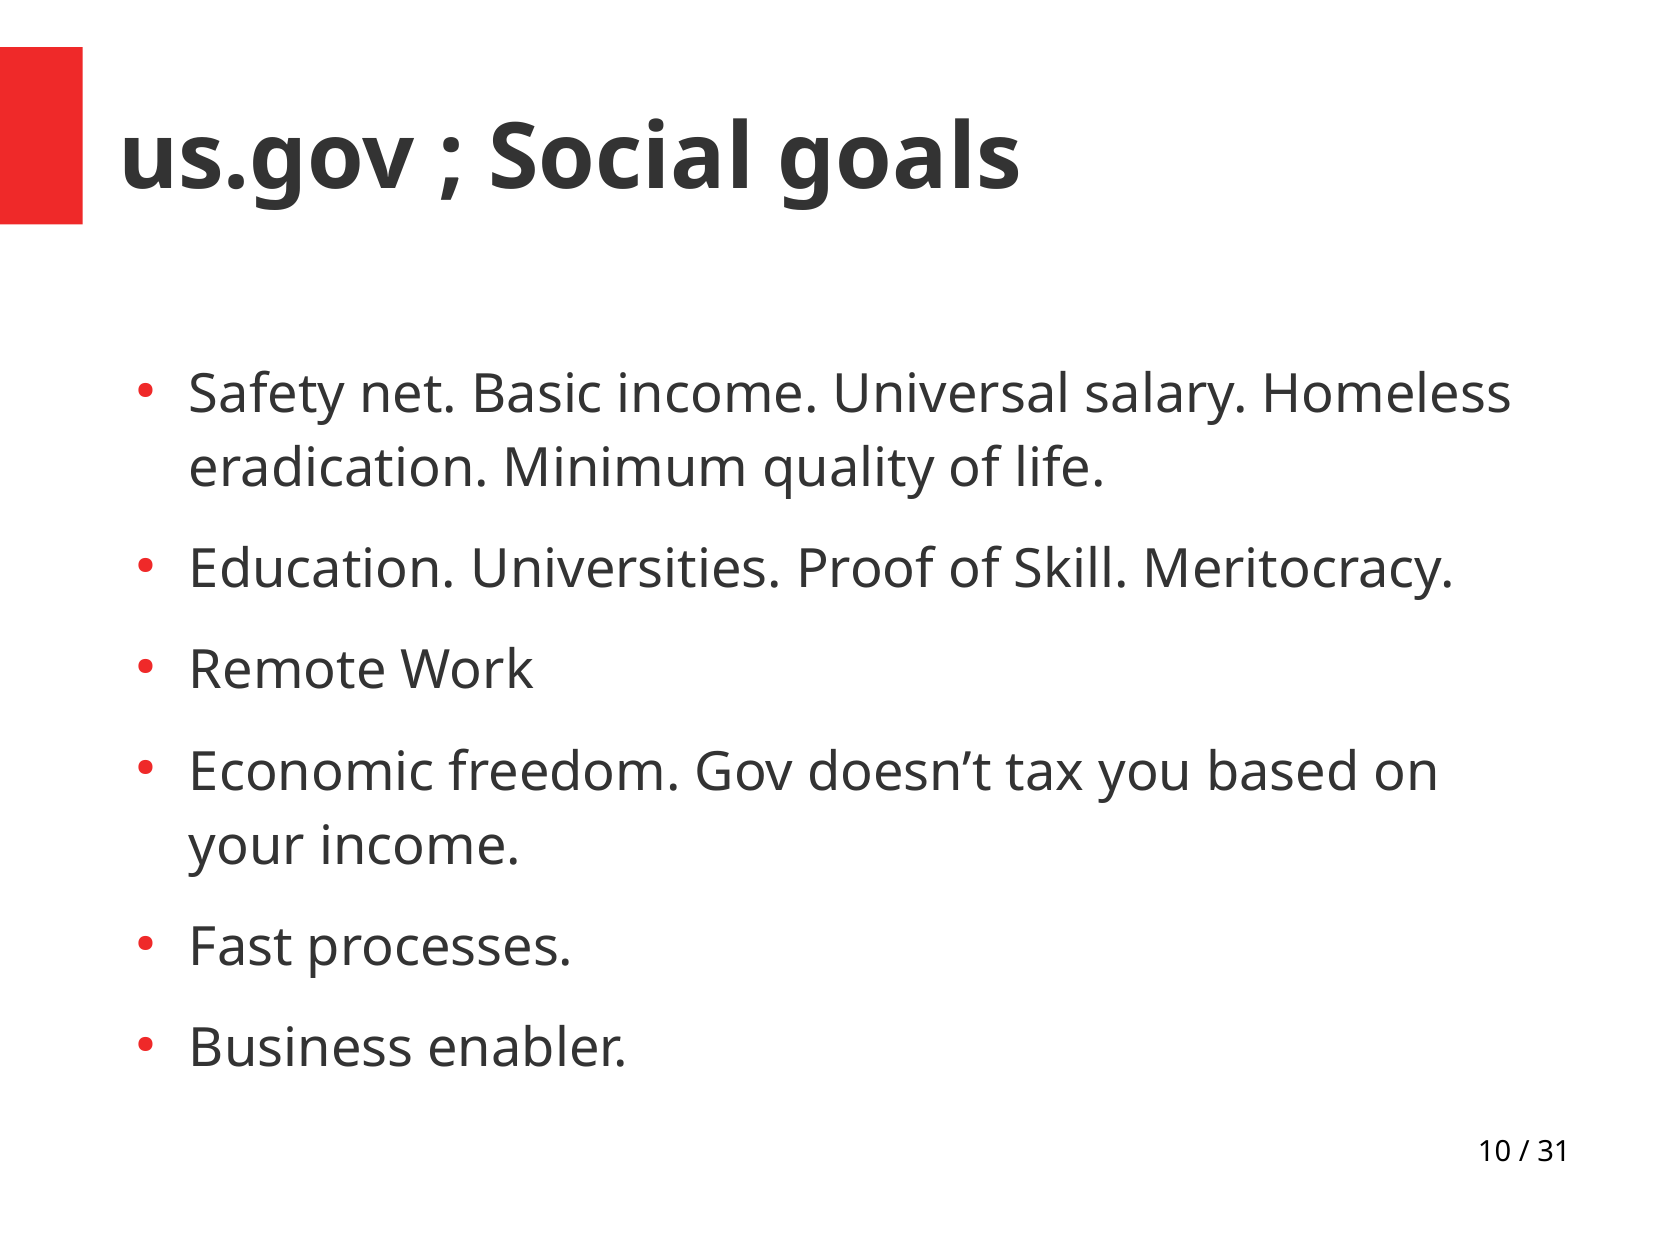

# us.gov ; Social goals
Safety net. Basic income. Universal salary. Homeless eradication. Minimum quality of life.
Education. Universities. Proof of Skill. Meritocracy.
Remote Work
Economic freedom. Gov doesn’t tax you based on your income.
Fast processes.
Business enabler.
10